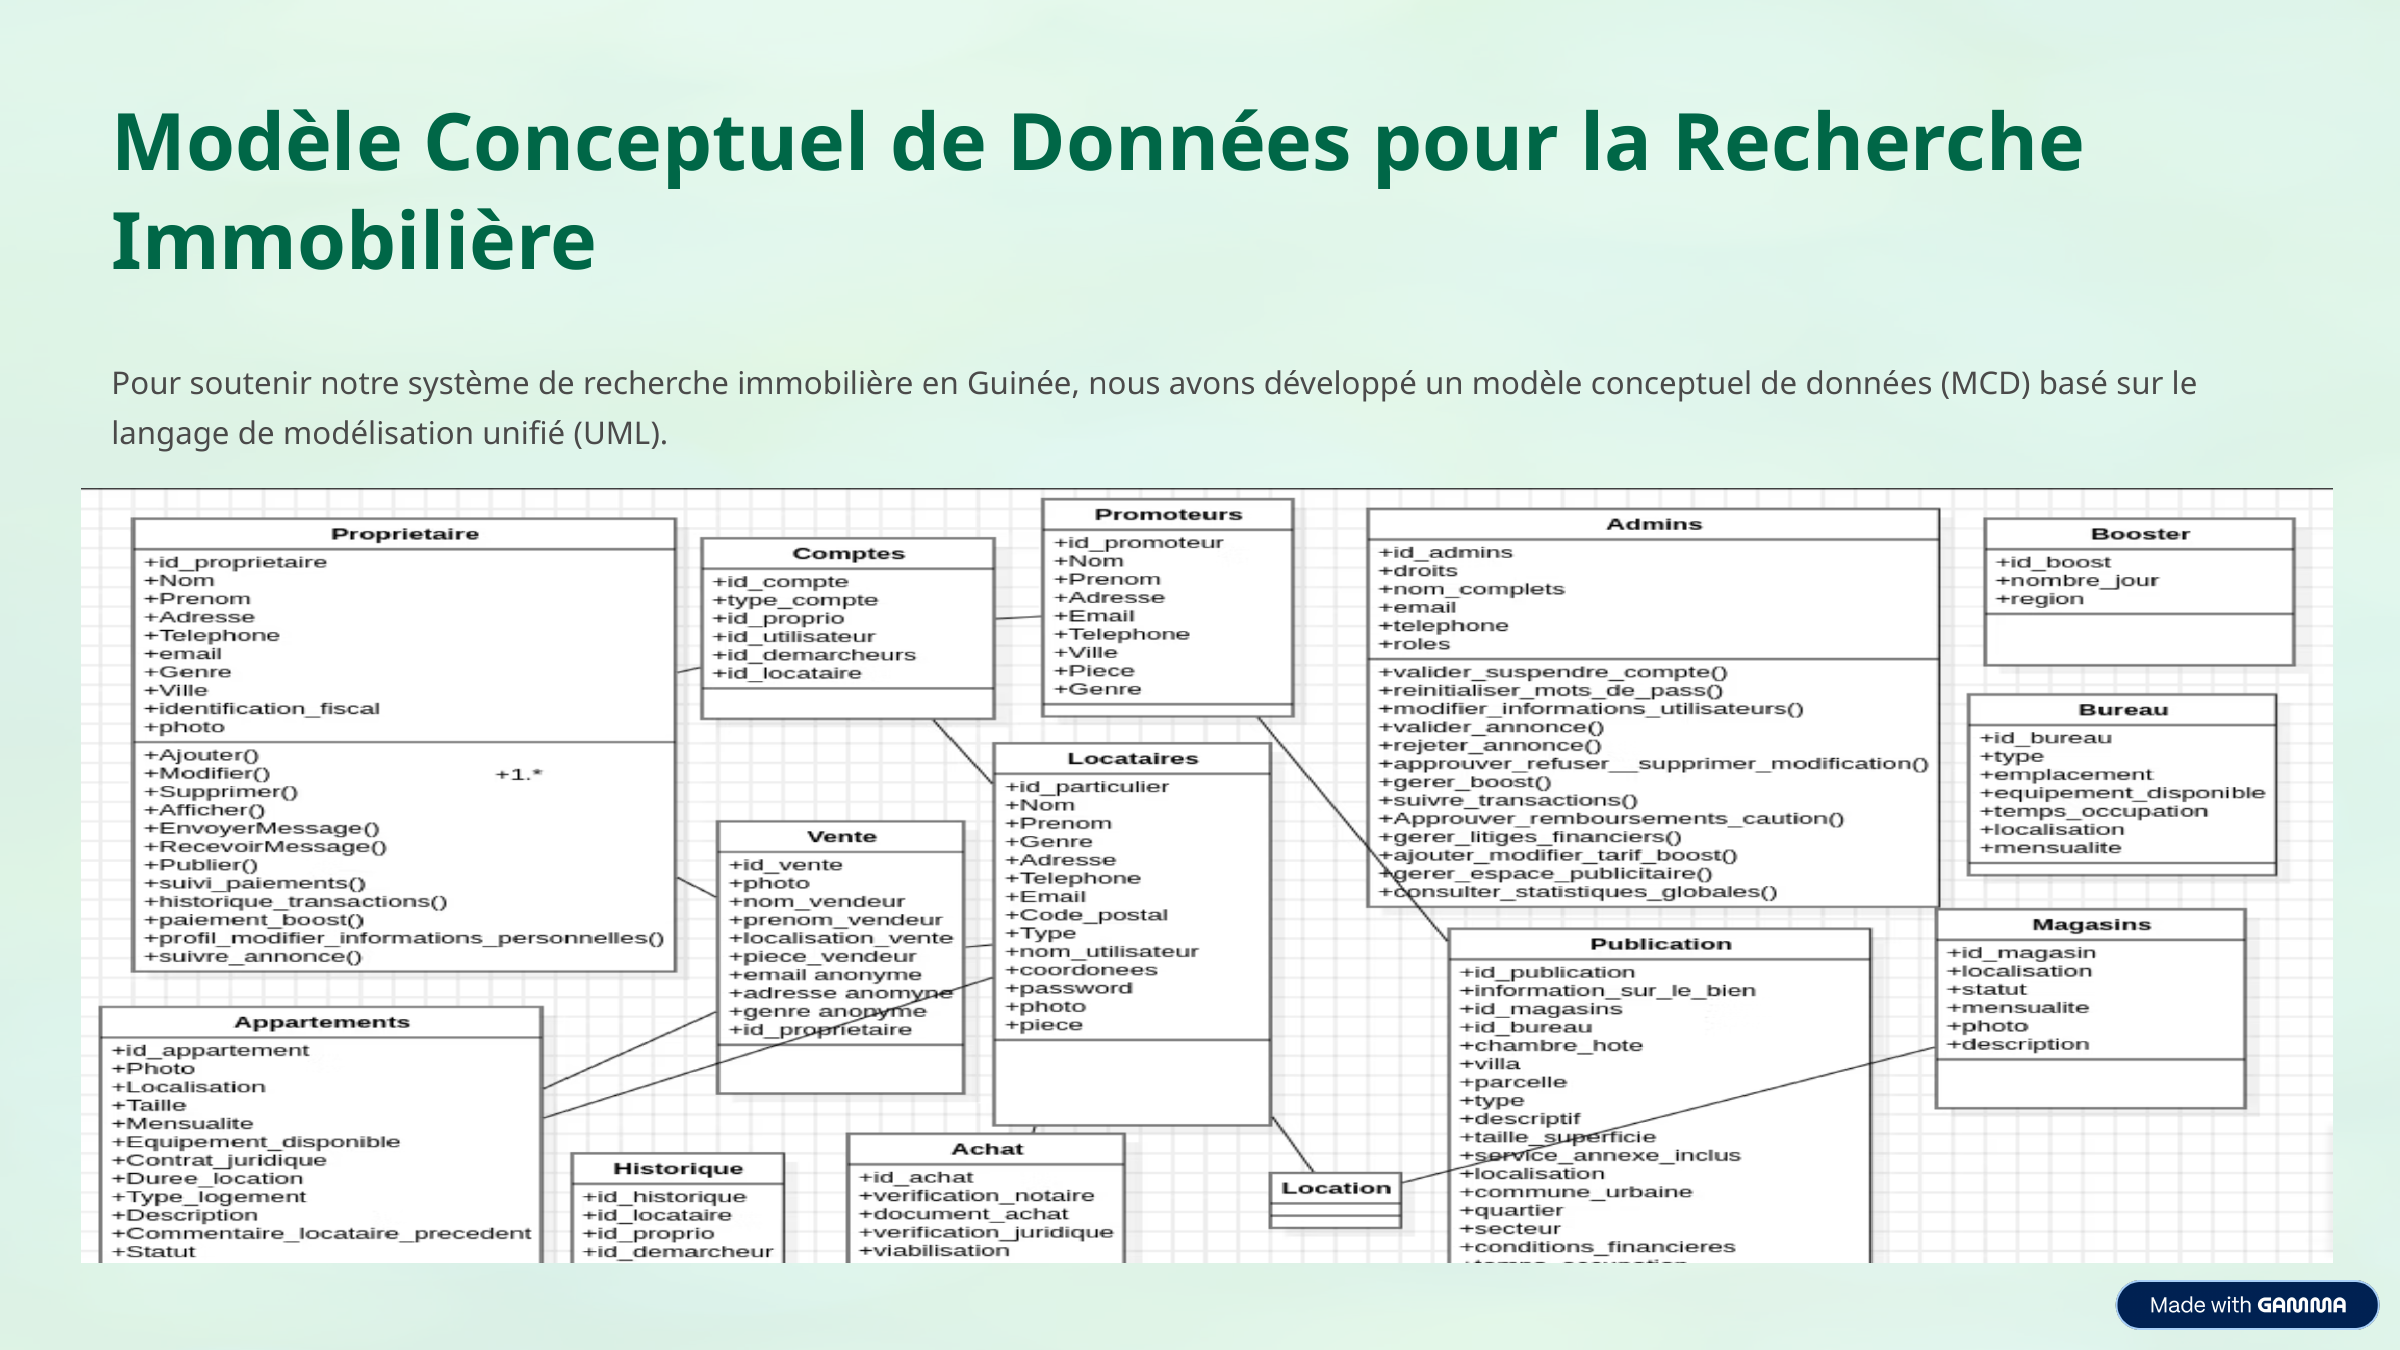

Modèle Conceptuel de Données pour la Recherche Immobilière
Pour soutenir notre système de recherche immobilière en Guinée, nous avons développé un modèle conceptuel de données (MCD) basé sur le langage de modélisation unifié (UML).